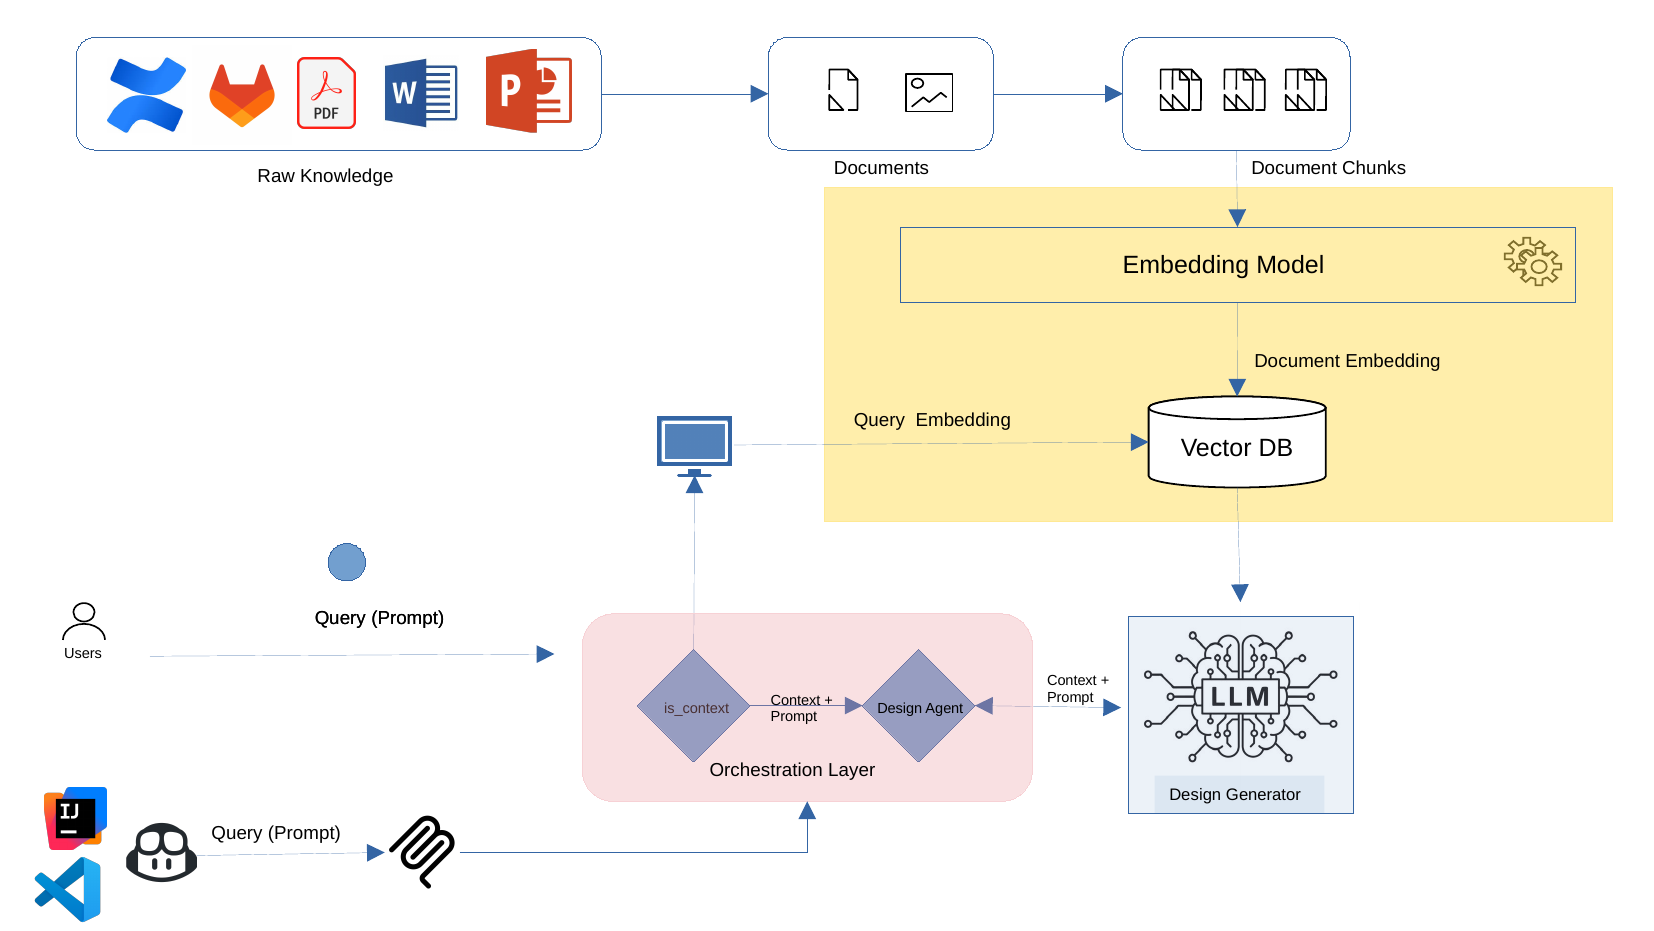

Documents
Document Chunks
Raw Knowledge
Embedding Model
Document Embedding
Vector DB
Query Embedding
Query (Prompt)
Query (Prompt)
Design Generator
 Users
Context + Prompt
Context + Prompt
is_context
Design Agent
Orchestration Layer
Query (Prompt)